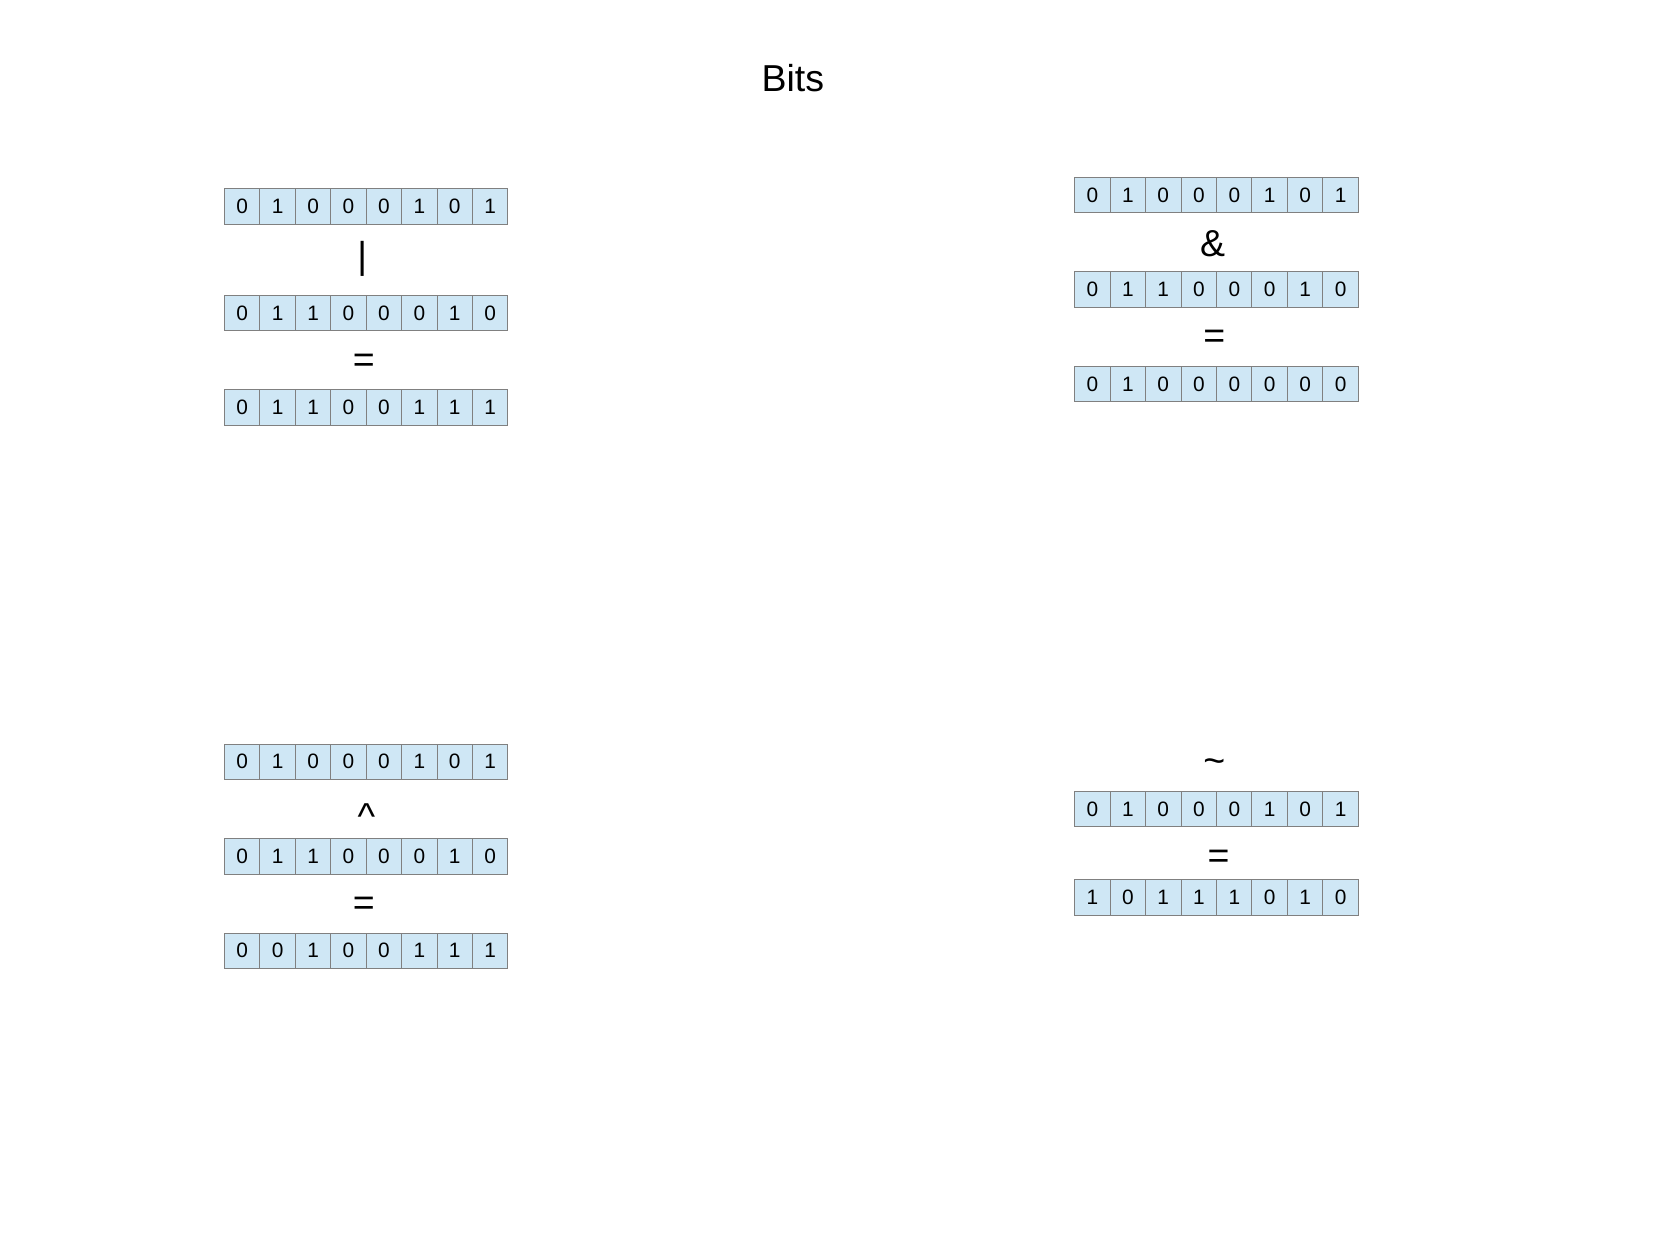

Bits
0
1
0
0
0
1
0
1
0
1
0
0
0
1
0
1
&
|
0
1
1
0
0
0
1
0
0
1
1
0
0
0
1
0
=
=
0
1
0
0
0
0
0
0
0
1
1
0
0
1
1
1
~
0
1
0
0
0
1
0
1
^
0
1
0
0
0
1
0
1
=
0
1
1
0
0
0
1
0
=
1
0
1
1
1
0
1
0
0
0
1
0
0
1
1
1